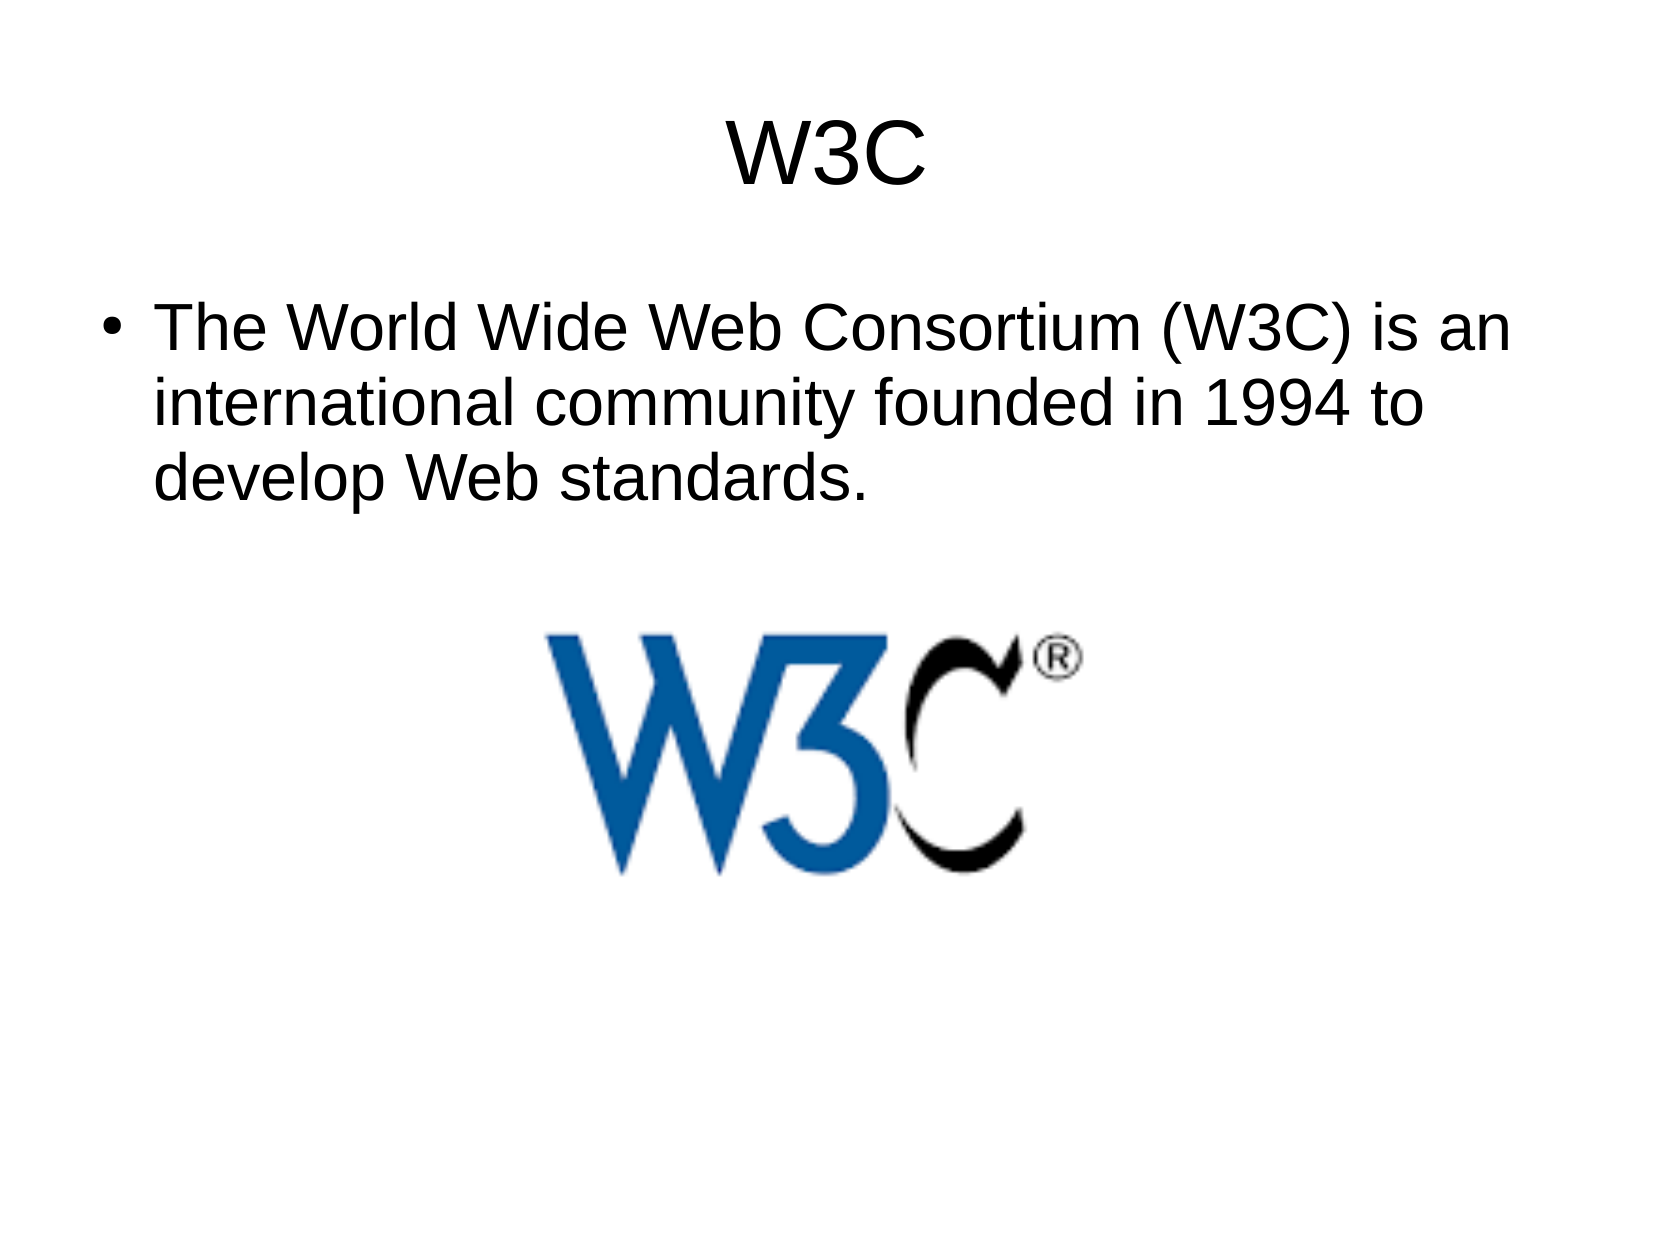

# W3C
The World Wide Web Consortium (W3C) is an international community founded in 1994 to develop Web standards.